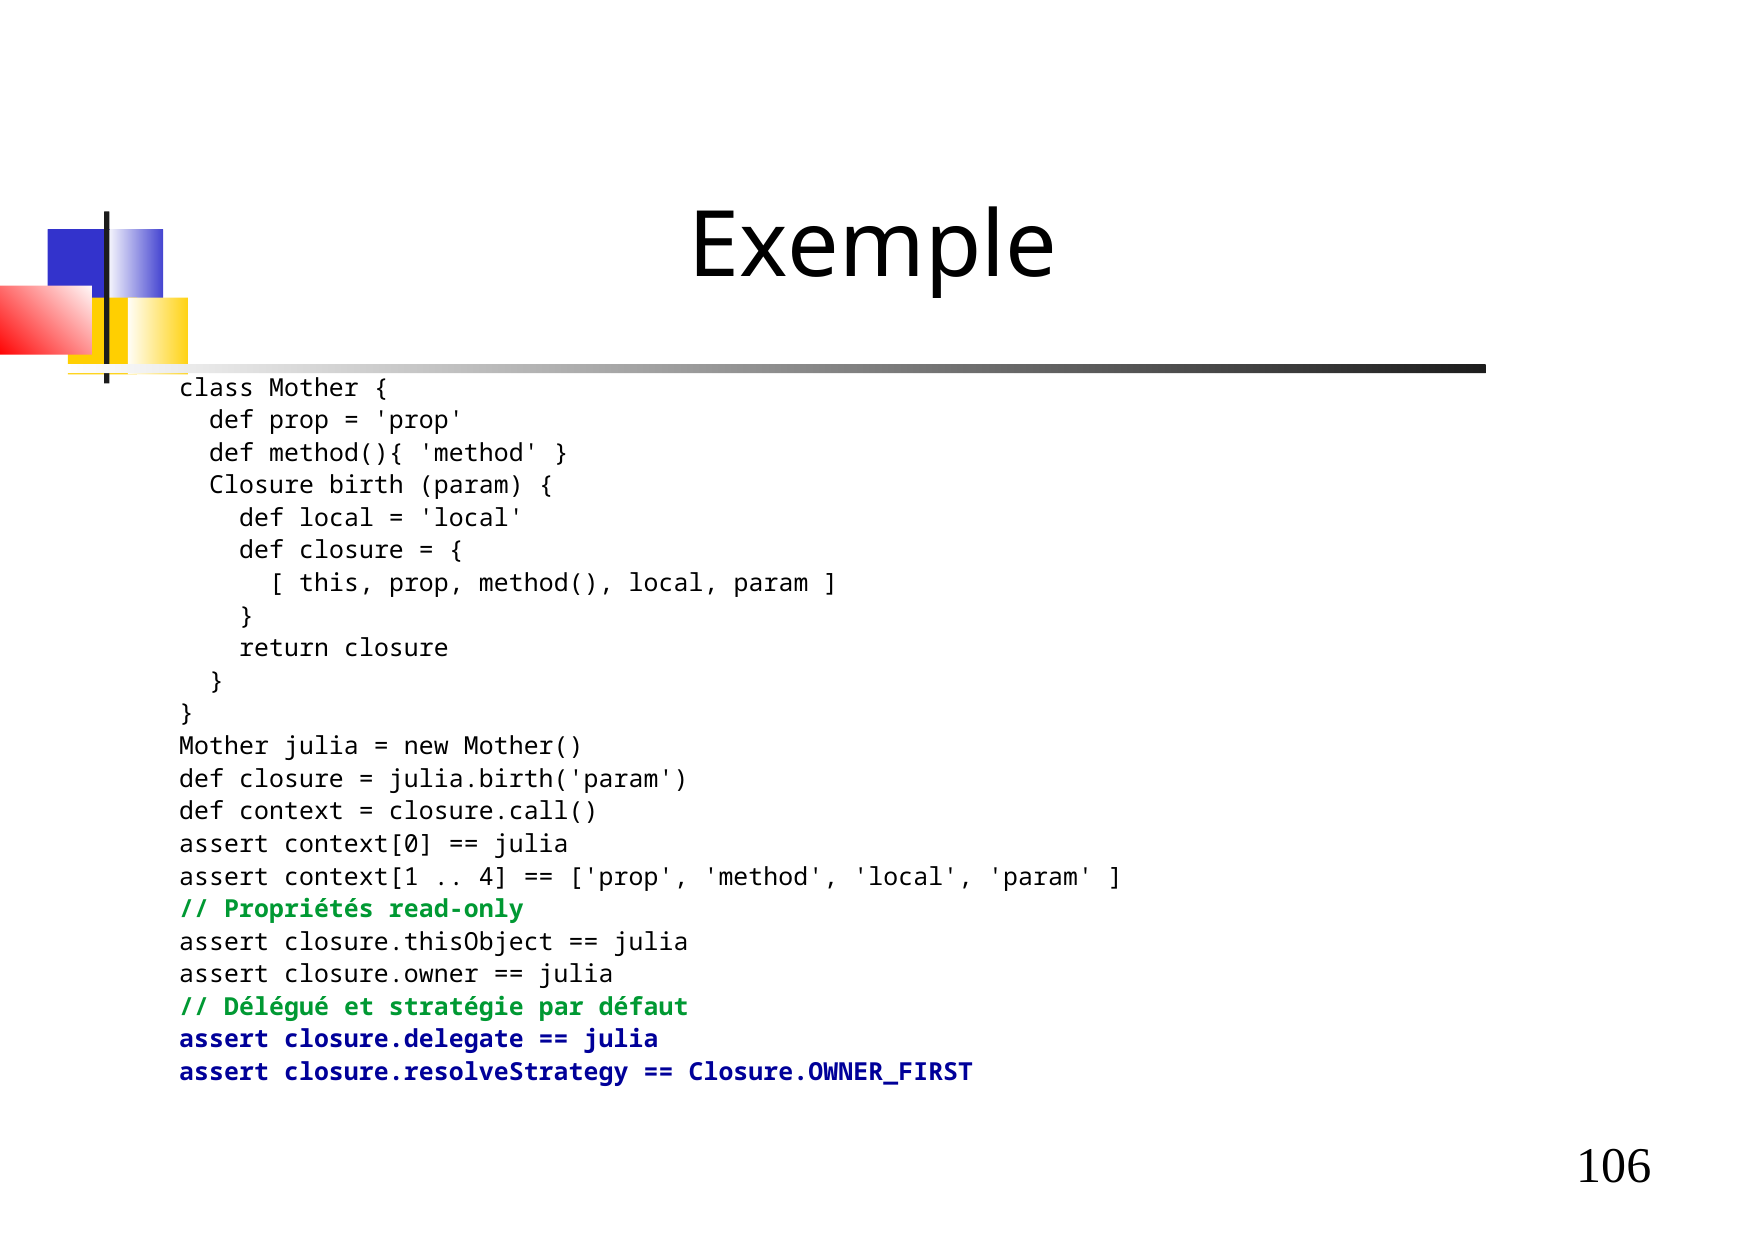

# Exemple
class Mother {
 def prop = 'prop'
 def method(){ 'method' }
 Closure birth (param) {
 def local = 'local'
 def closure = {
 [ this, prop, method(), local, param ]
 }
 return closure
 }
}
Mother julia = new Mother()
def closure = julia.birth('param')
def context = closure.call()
assert context[0] == julia
assert context[1 .. 4] == ['prop', 'method', 'local', 'param' ]
// Propriétés read-only
assert closure.thisObject == julia
assert closure.owner == julia
// Délégué et stratégie par défaut
assert closure.delegate == julia
assert closure.resolveStrategy == Closure.OWNER_FIRST